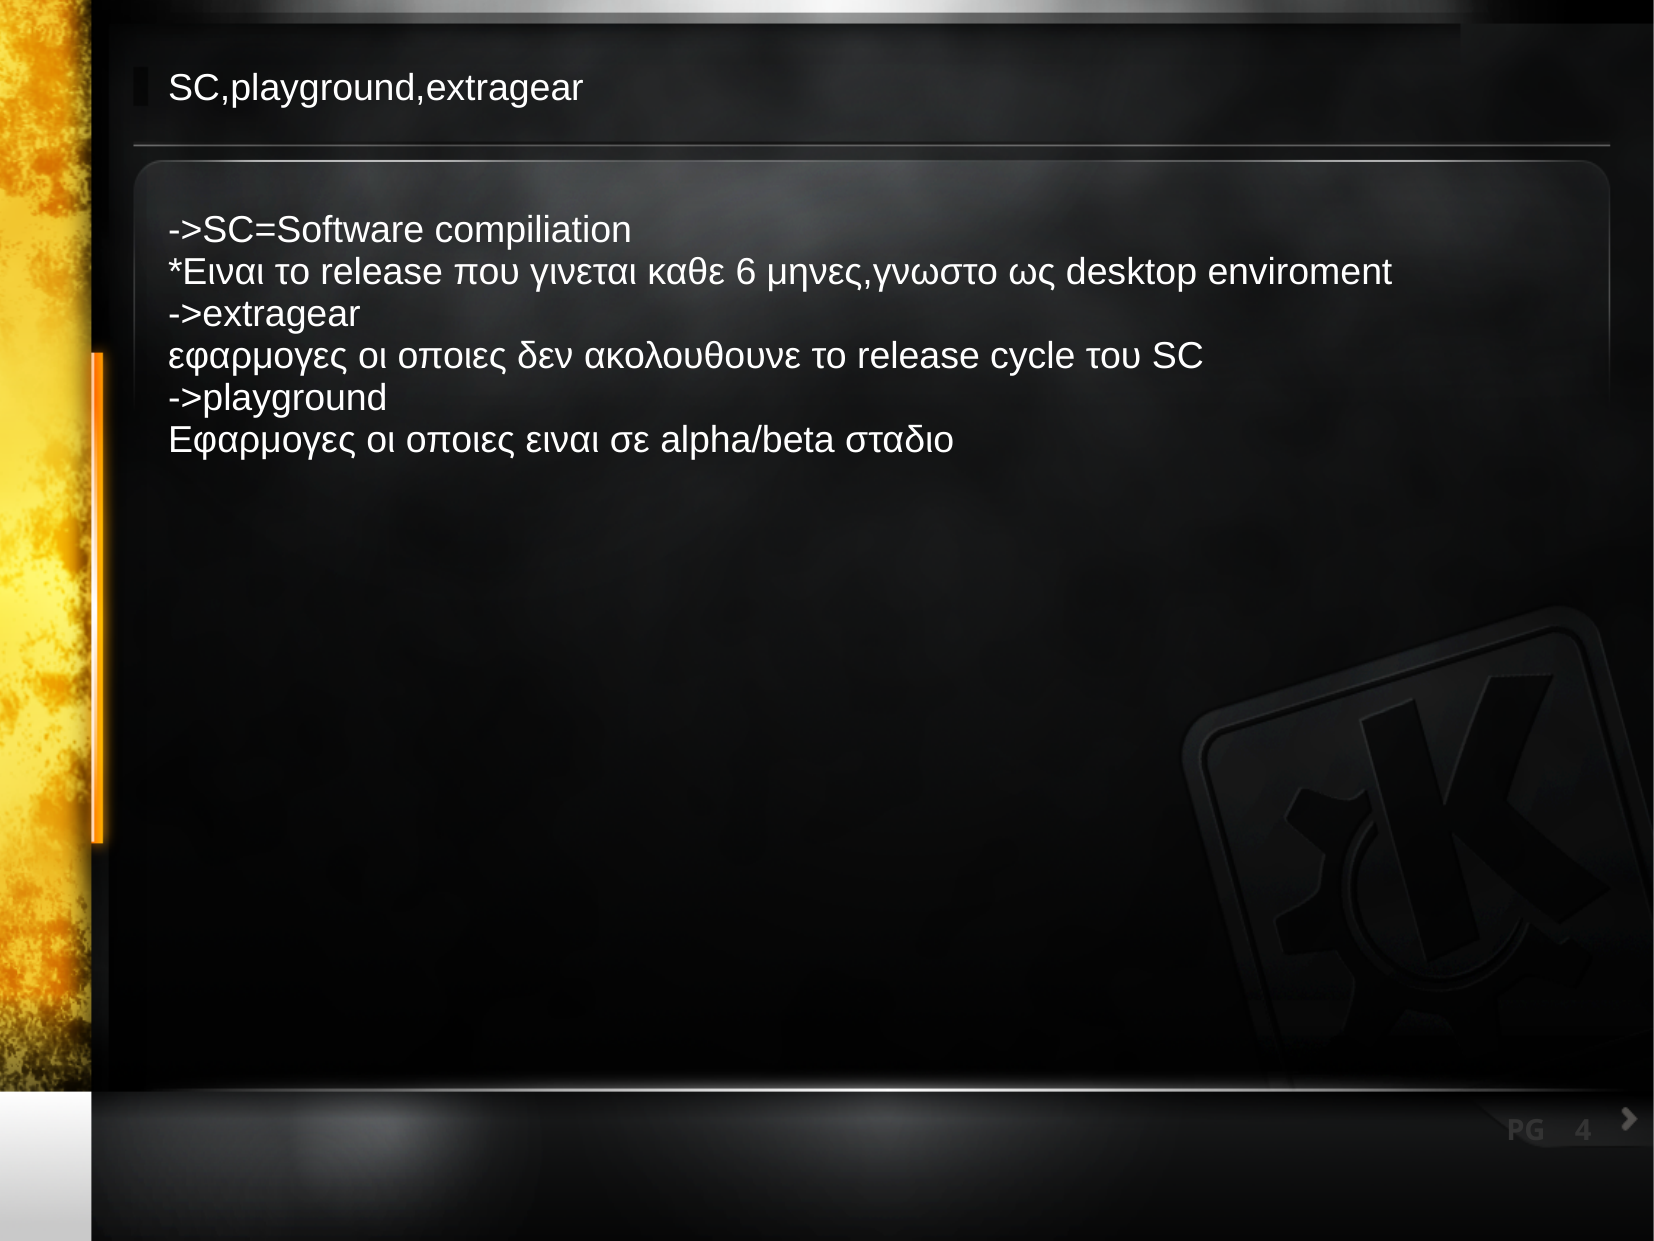

SC,playground,extragear
->SC=Software compiliation
*Ειναι το release που γινεται καθε 6 μηνες,γνωστο ως desktop enviroment
->extragear
εφαρμογες οι οποιες δεν ακολουθουνε το release cycle του SC
->playground
Εφαρμογες οι οποιες ειναι σε alpha/beta σταδιο